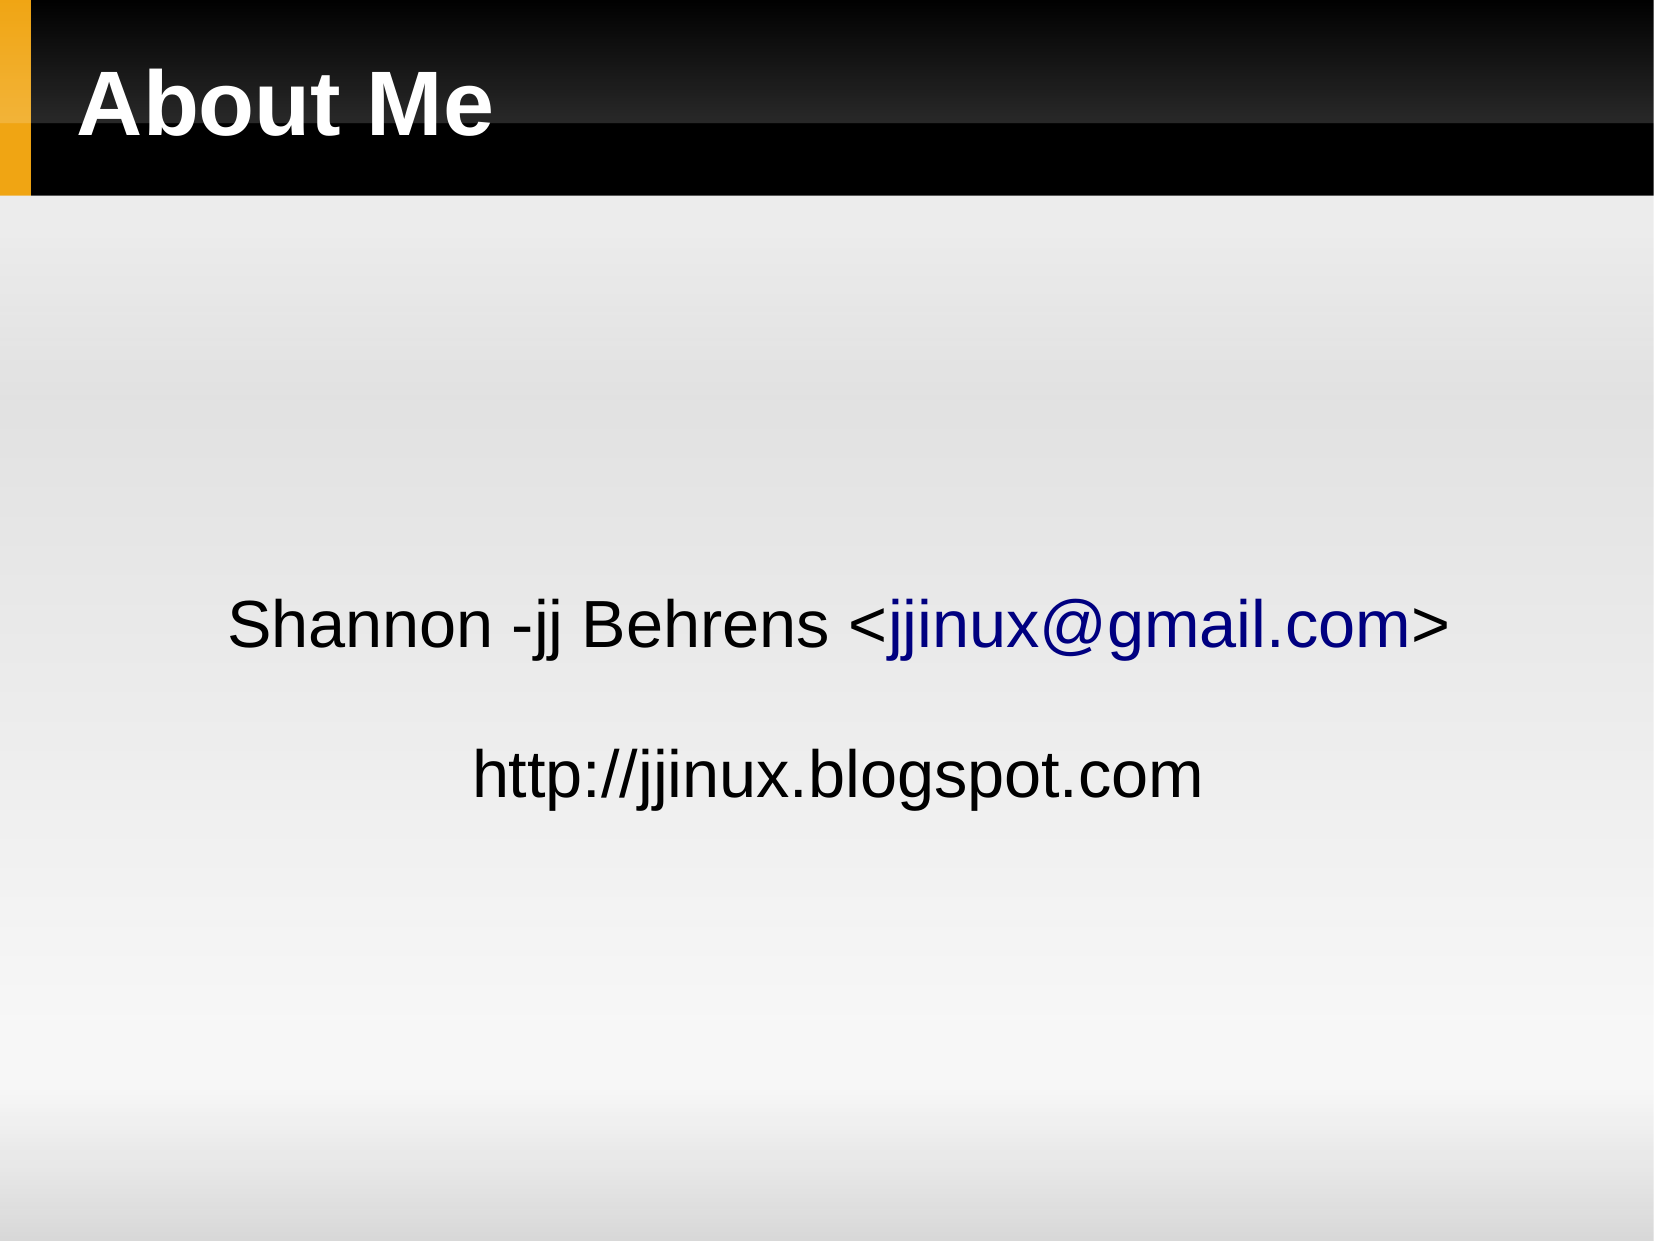

# About Me
Shannon -jj Behrens <jjinux@gmail.com>
http://jjinux.blogspot.com